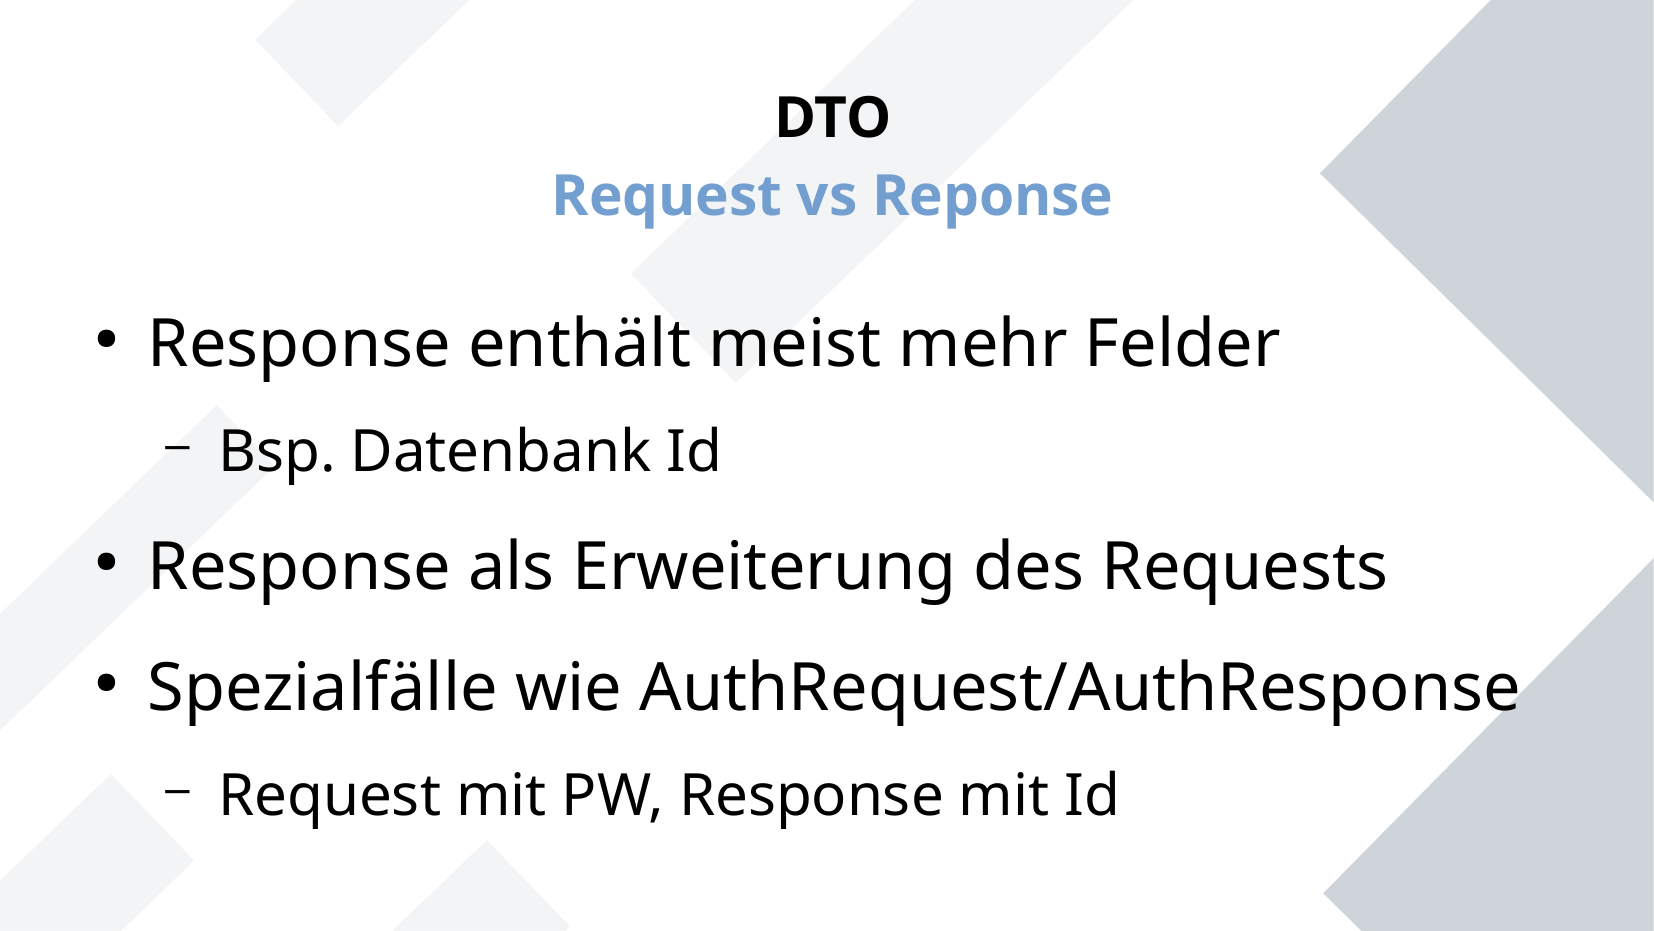

# DTO Request vs Reponse
Response enthält meist mehr Felder
Bsp. Datenbank Id
Response als Erweiterung des Requests
Spezialfälle wie AuthRequest/AuthResponse
Request mit PW, Response mit Id